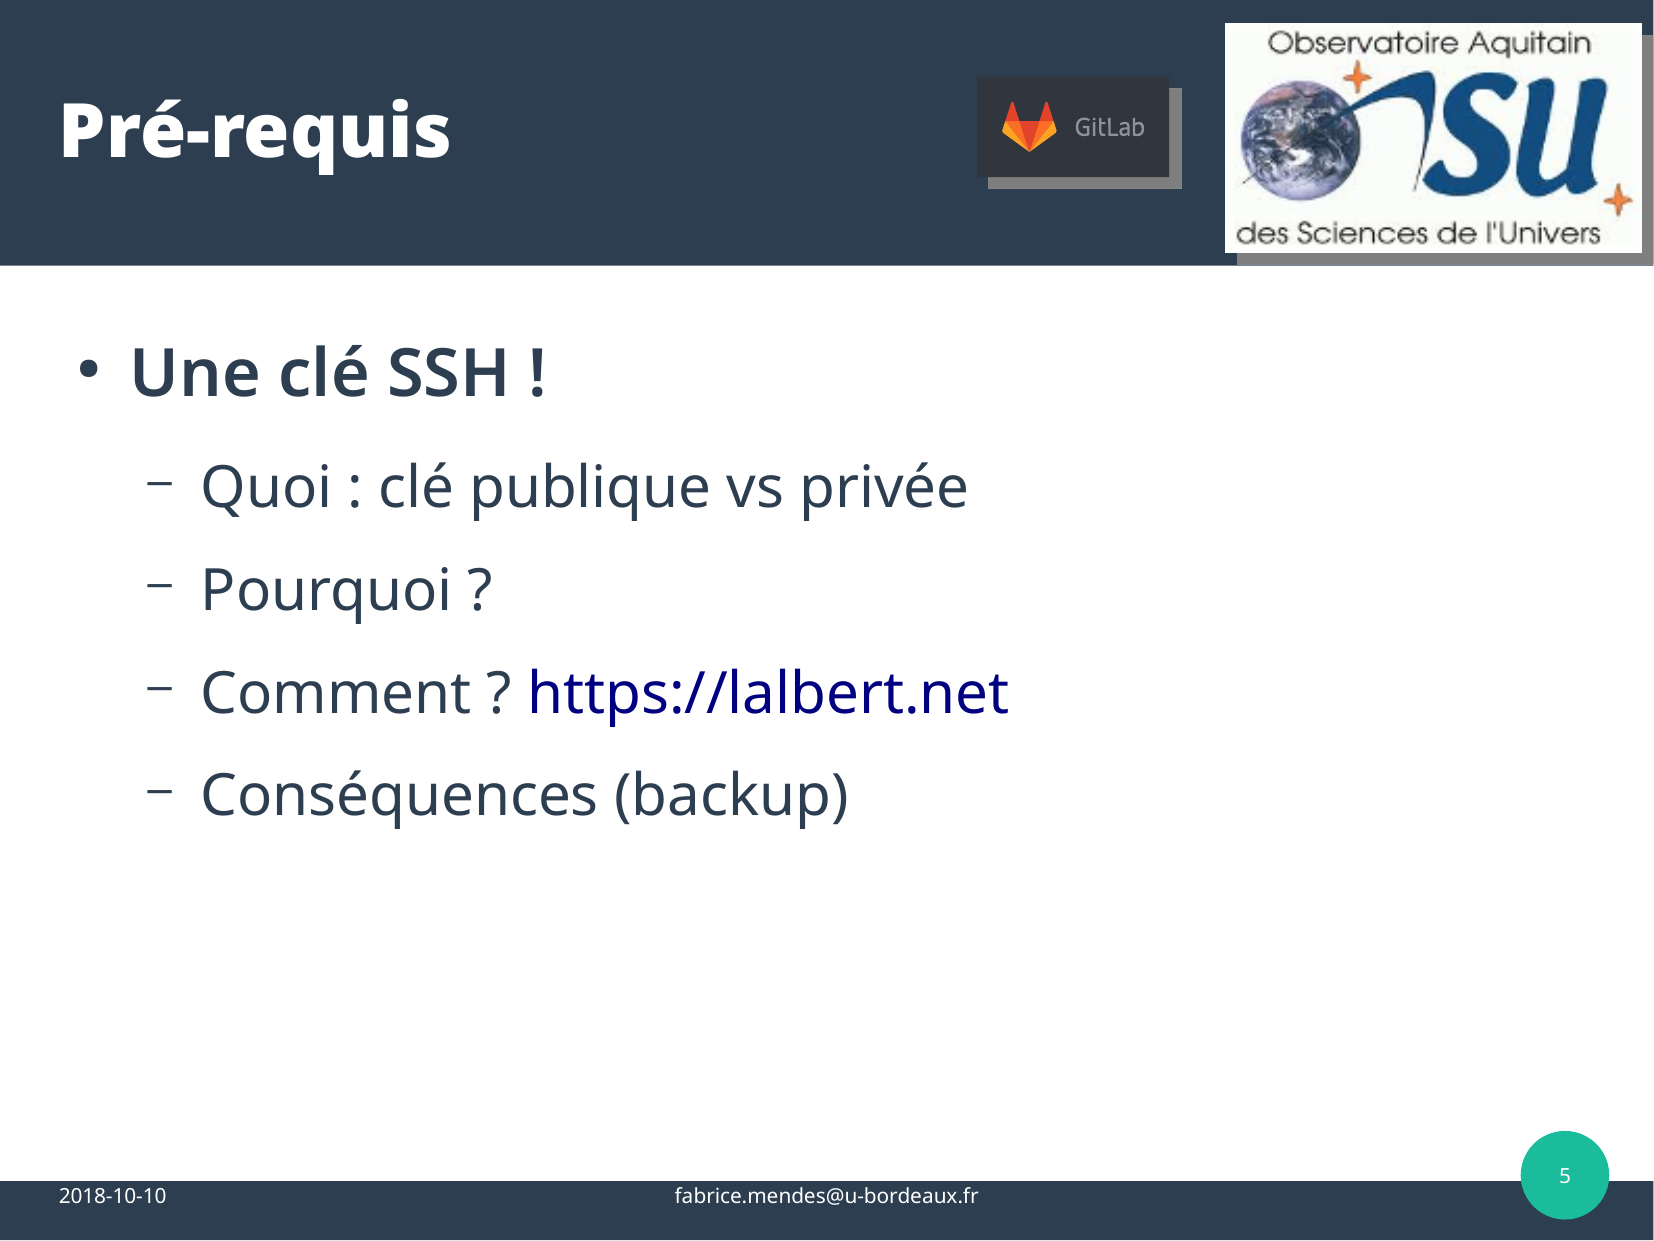

# Pré-requis
Une clé SSH !
Quoi : clé publique vs privée
Pourquoi ?
Comment ? https://lalbert.net
Conséquences (backup)
5
2018-10-10
fabrice.mendes@u-bordeaux.fr